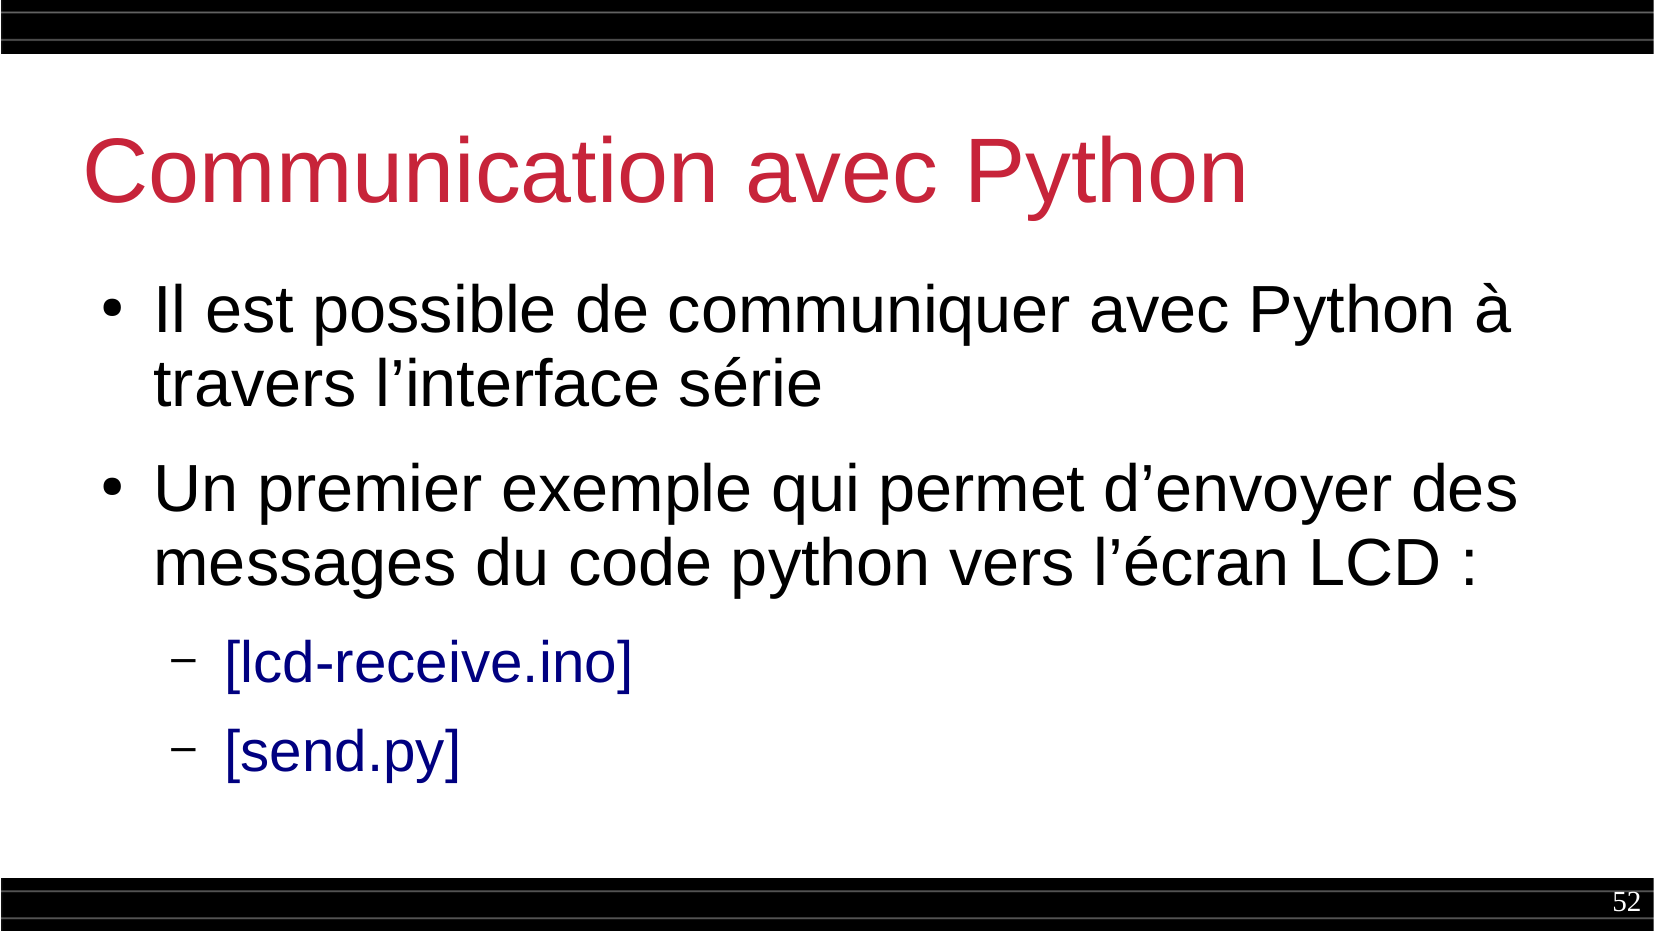

# Communication avec Python
Il est possible de communiquer avec Python à travers l’interface série
Un premier exemple qui permet d’envoyer des messages du code python vers l’écran LCD :
[lcd-receive.ino]
[send.py]